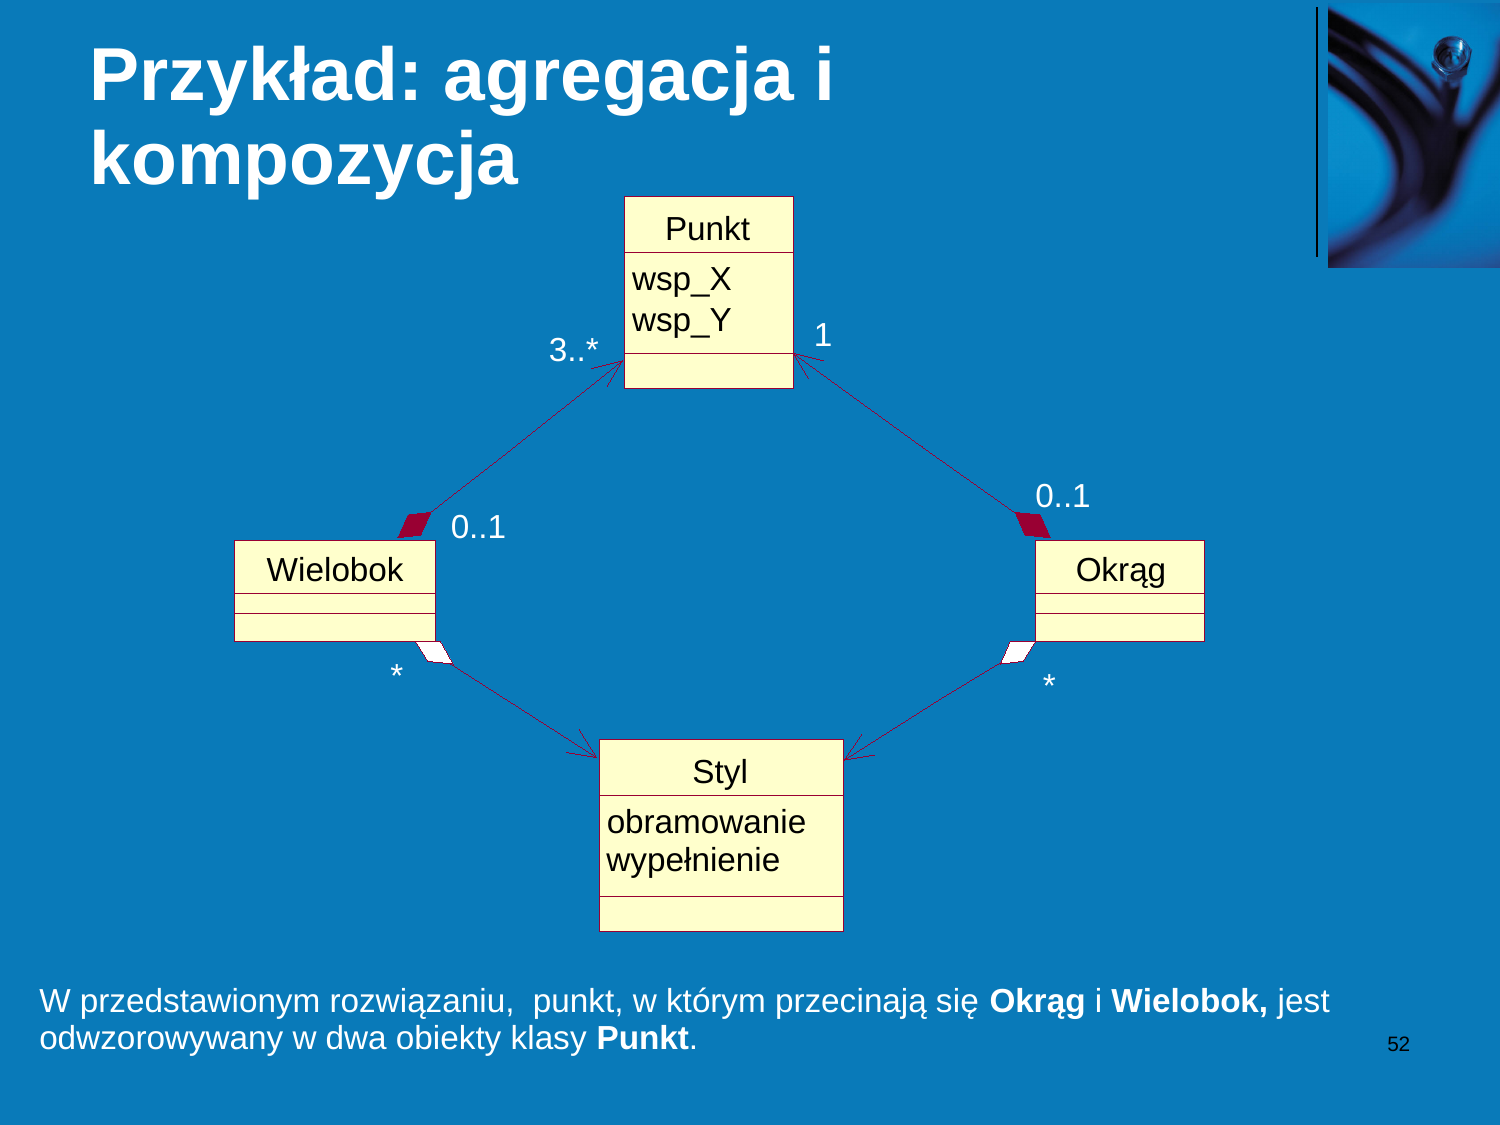

# Przykład: agregacja i kompozycja
Punkt
wsp_X
wsp_Y
1
3..*
0..1
0..1
Wielobok
Okrąg
*
*
Styl
obramowanie
wypełnienie
W przedstawionym rozwiązaniu, punkt, w którym przecinają się Okrąg i Wielobok, jest odwzorowywany w dwa obiekty klasy Punkt.
52